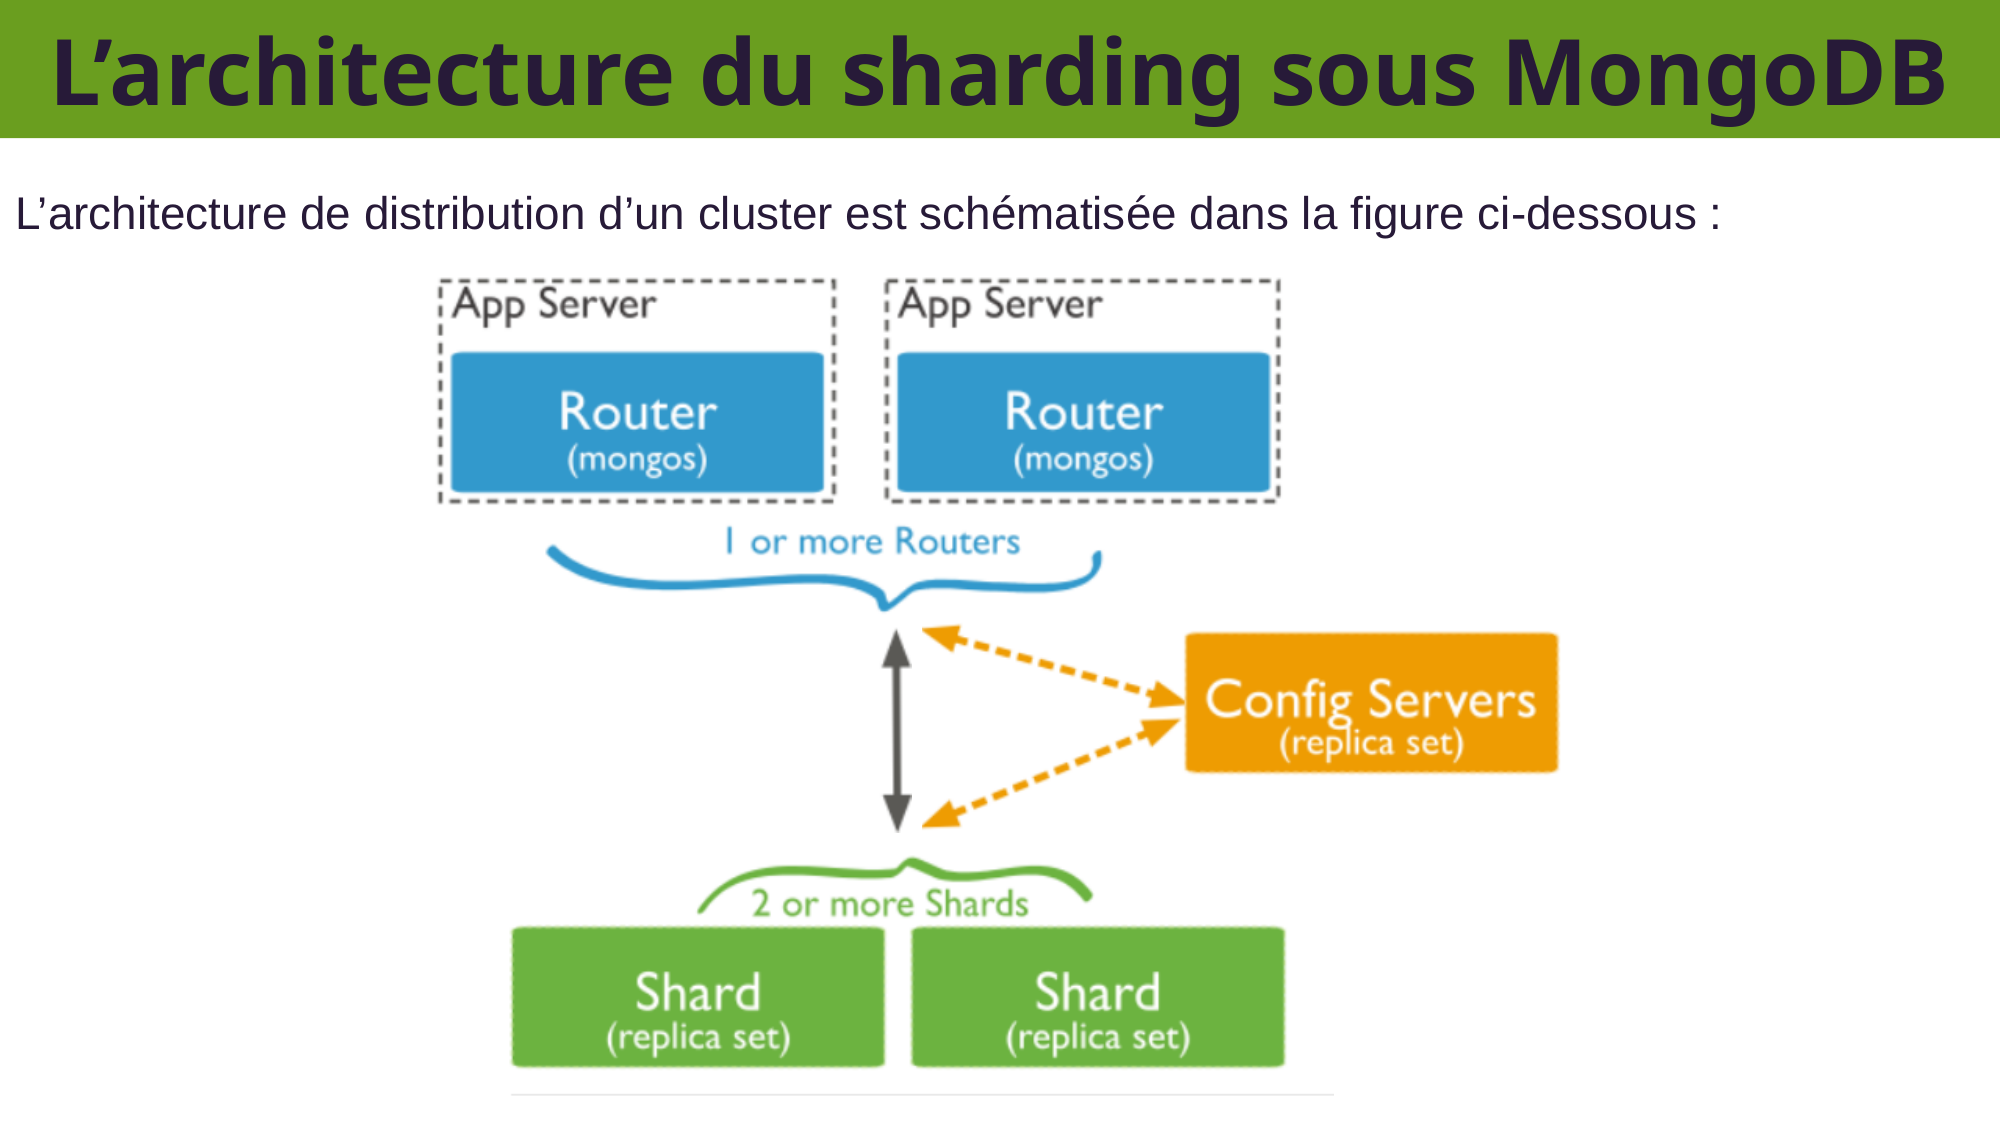

L’architecture du sharding sous MongoDB
L’architecture de distribution d’un cluster est schématisée dans la figure ci-dessous :